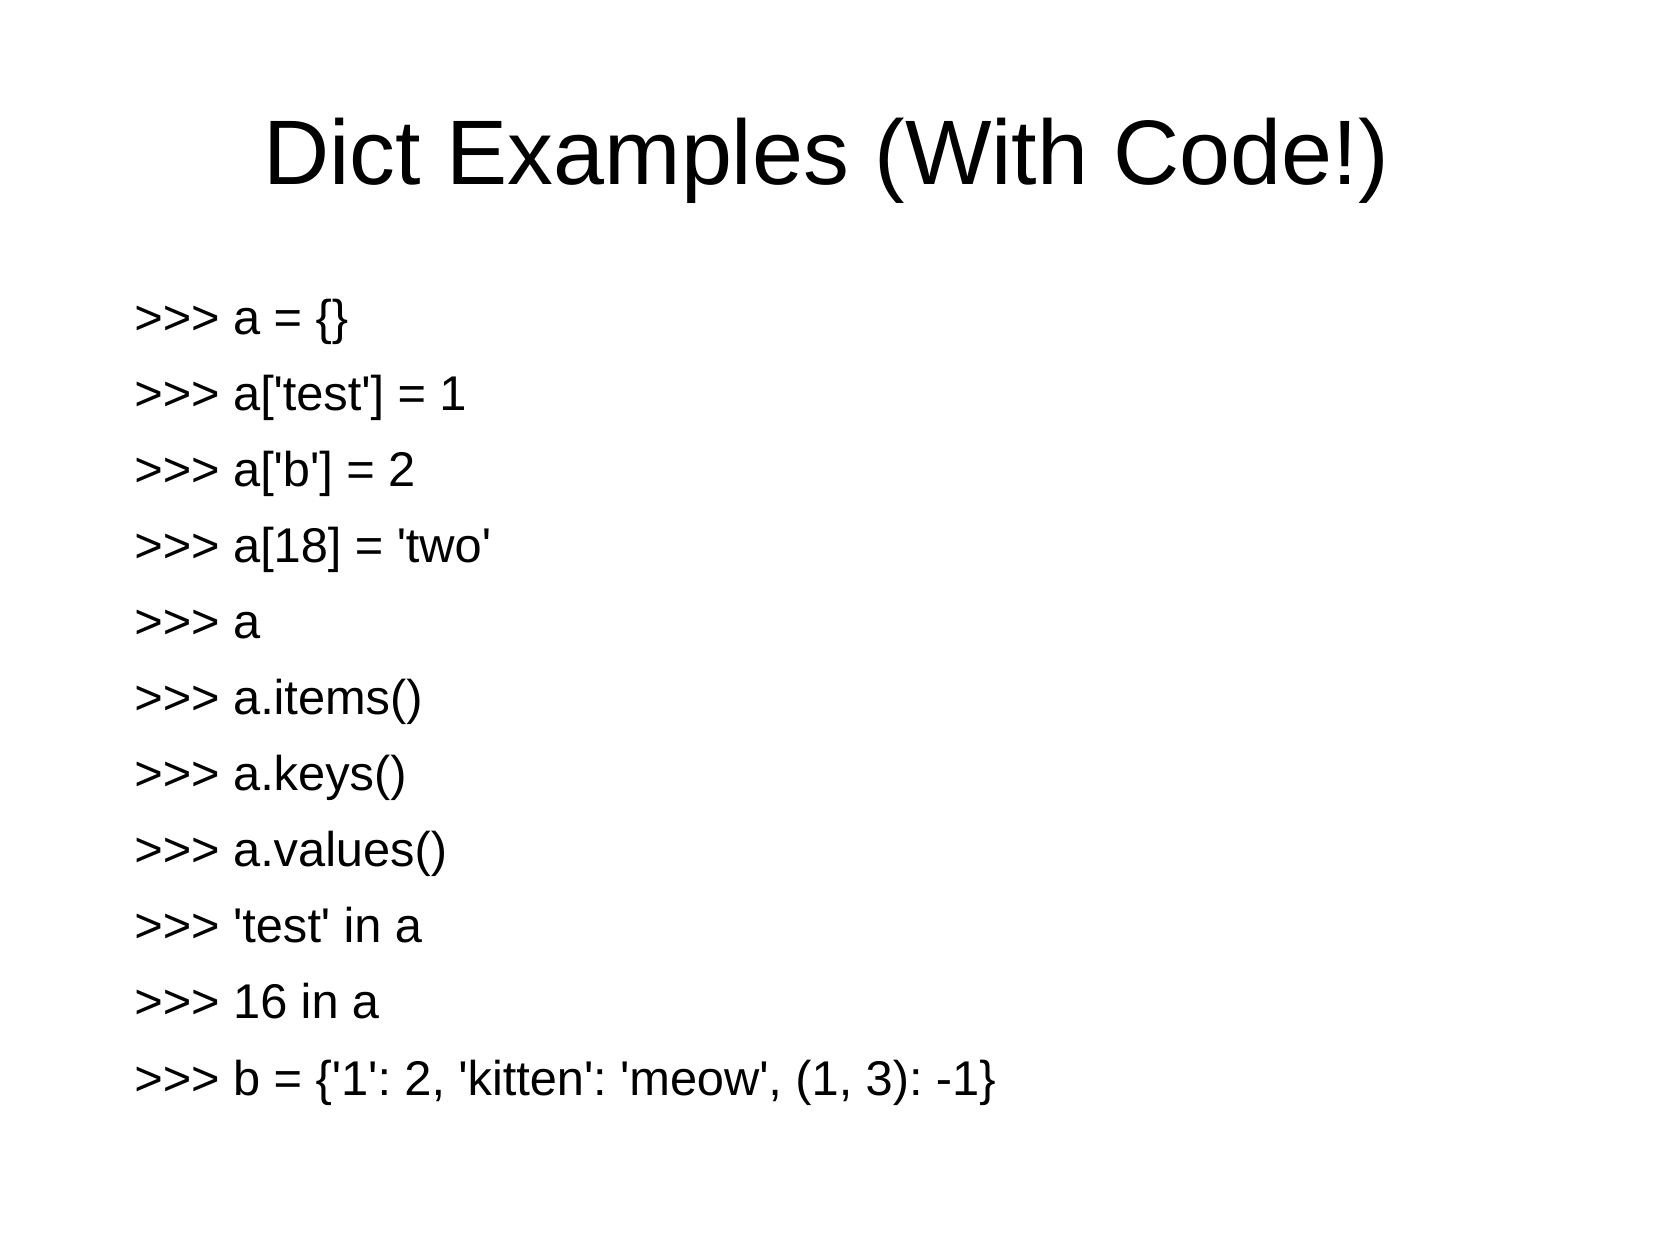

# Dict Examples (With Code!)
>>> a = {}
>>> a['test'] = 1
>>> a['b'] = 2
>>> a[18] = 'two'
>>> a
>>> a.items()
>>> a.keys()
>>> a.values()
>>> 'test' in a
>>> 16 in a
>>> b = {'1': 2, 'kitten': 'meow', (1, 3): -1}